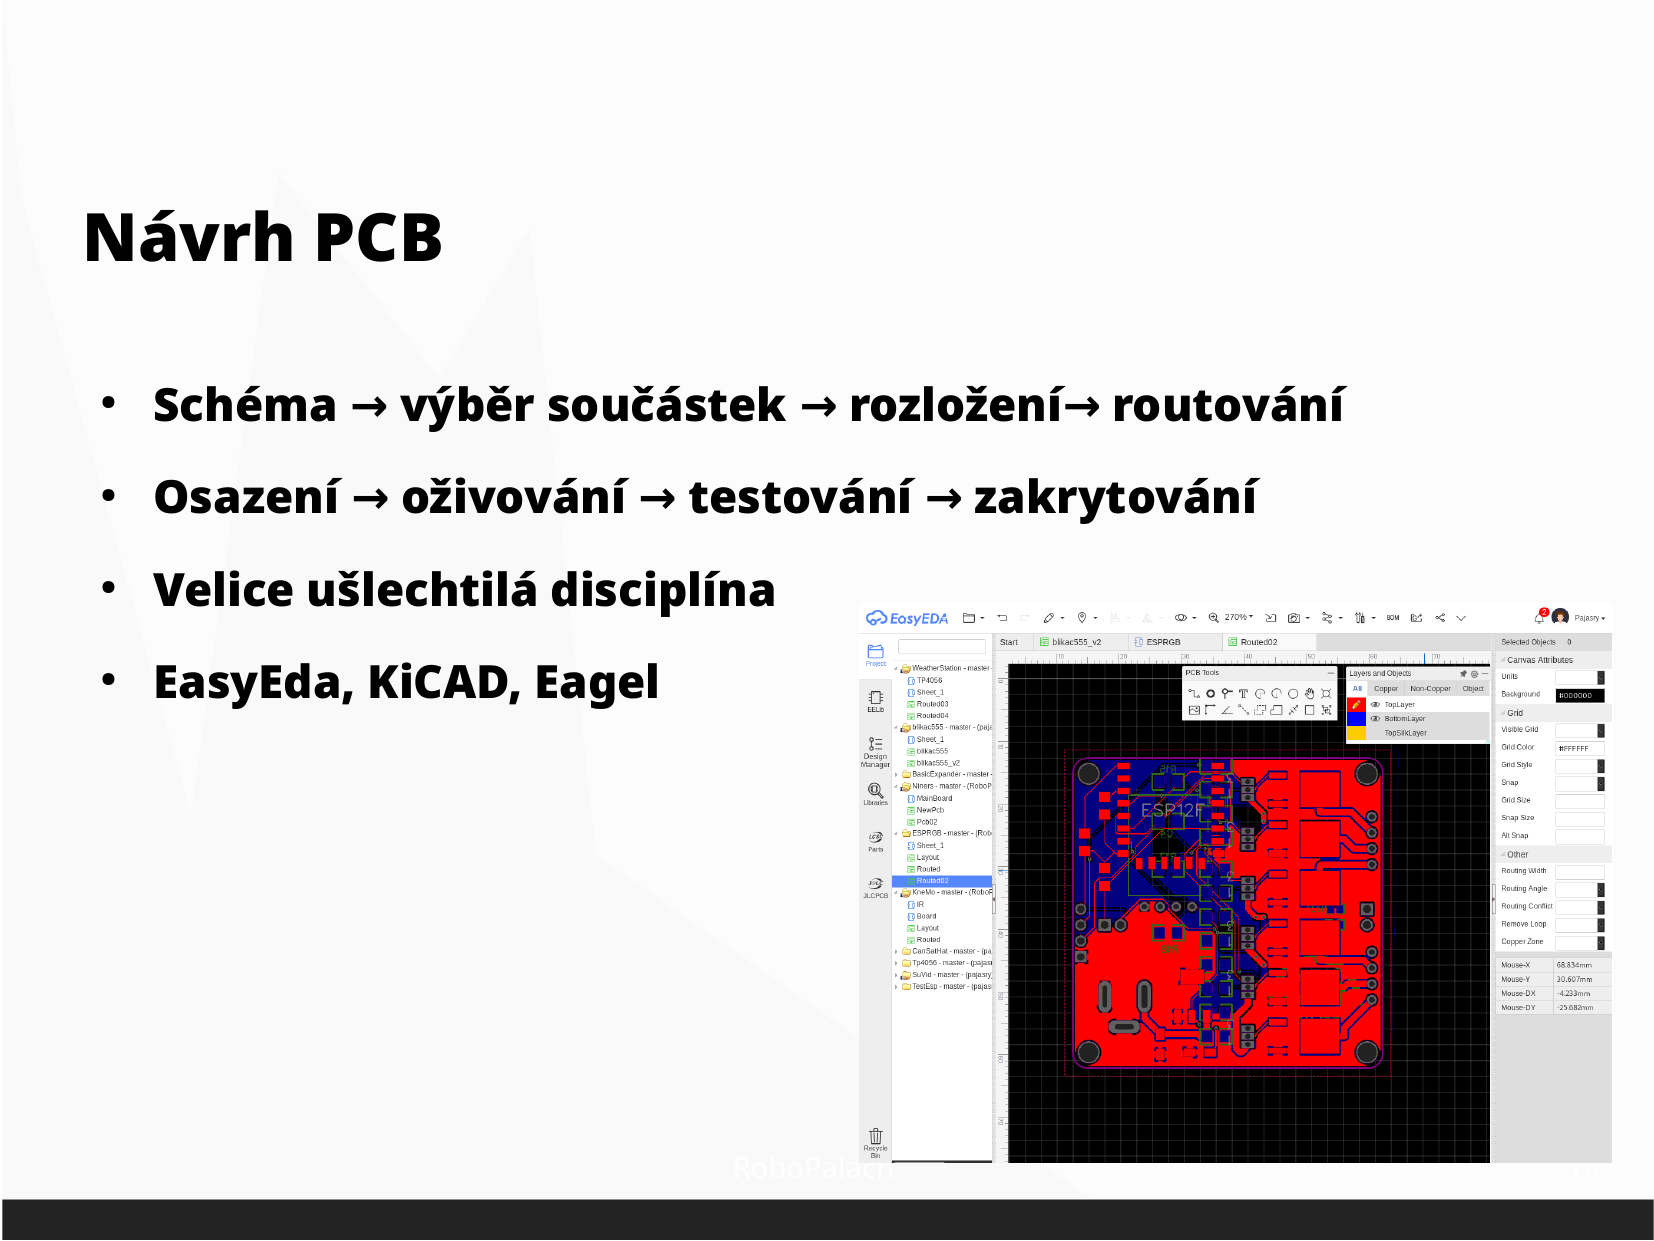

# Návrh PCB
Schéma → výběr součástek → rozložení→ routování
Osazení → oživování → testování → zakrytování
Velice ušlechtilá disciplína
EasyEda, KiCAD, Eagel
RoboPalach
10